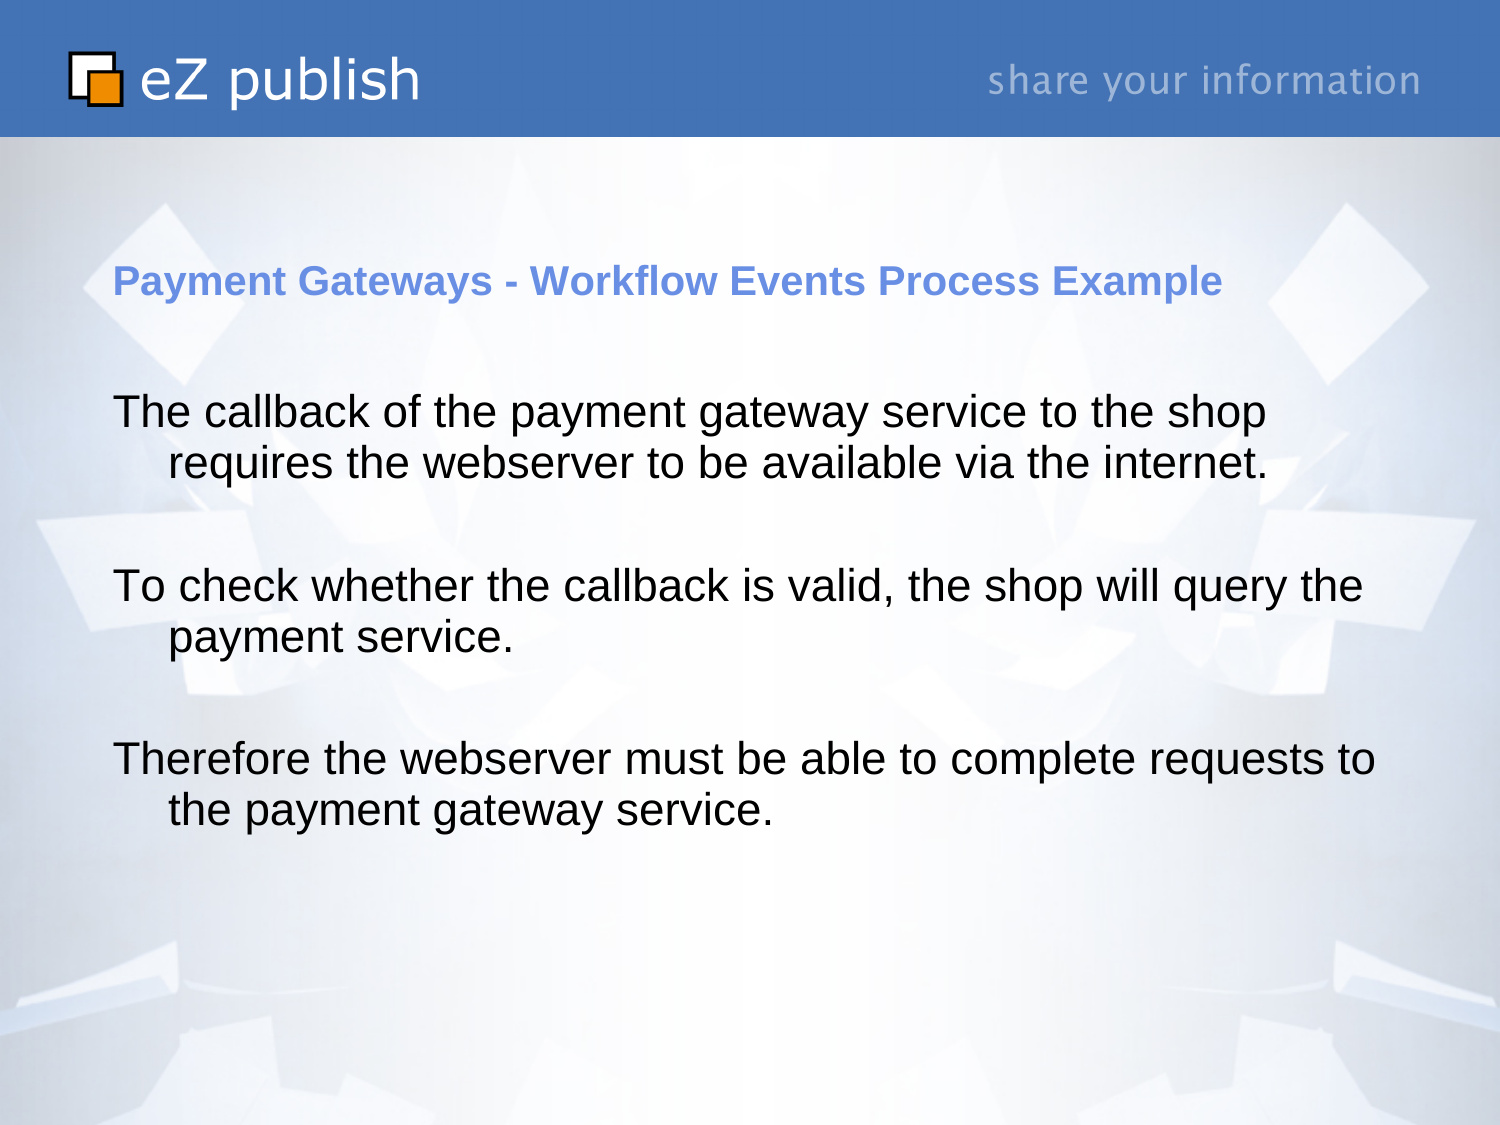

# Payment Gateways - Workflow Events Process Example
The callback of the payment gateway service to the shop requires the webserver to be available via the internet.
To check whether the callback is valid, the shop will query the payment service.
Therefore the webserver must be able to complete requests to the payment gateway service.